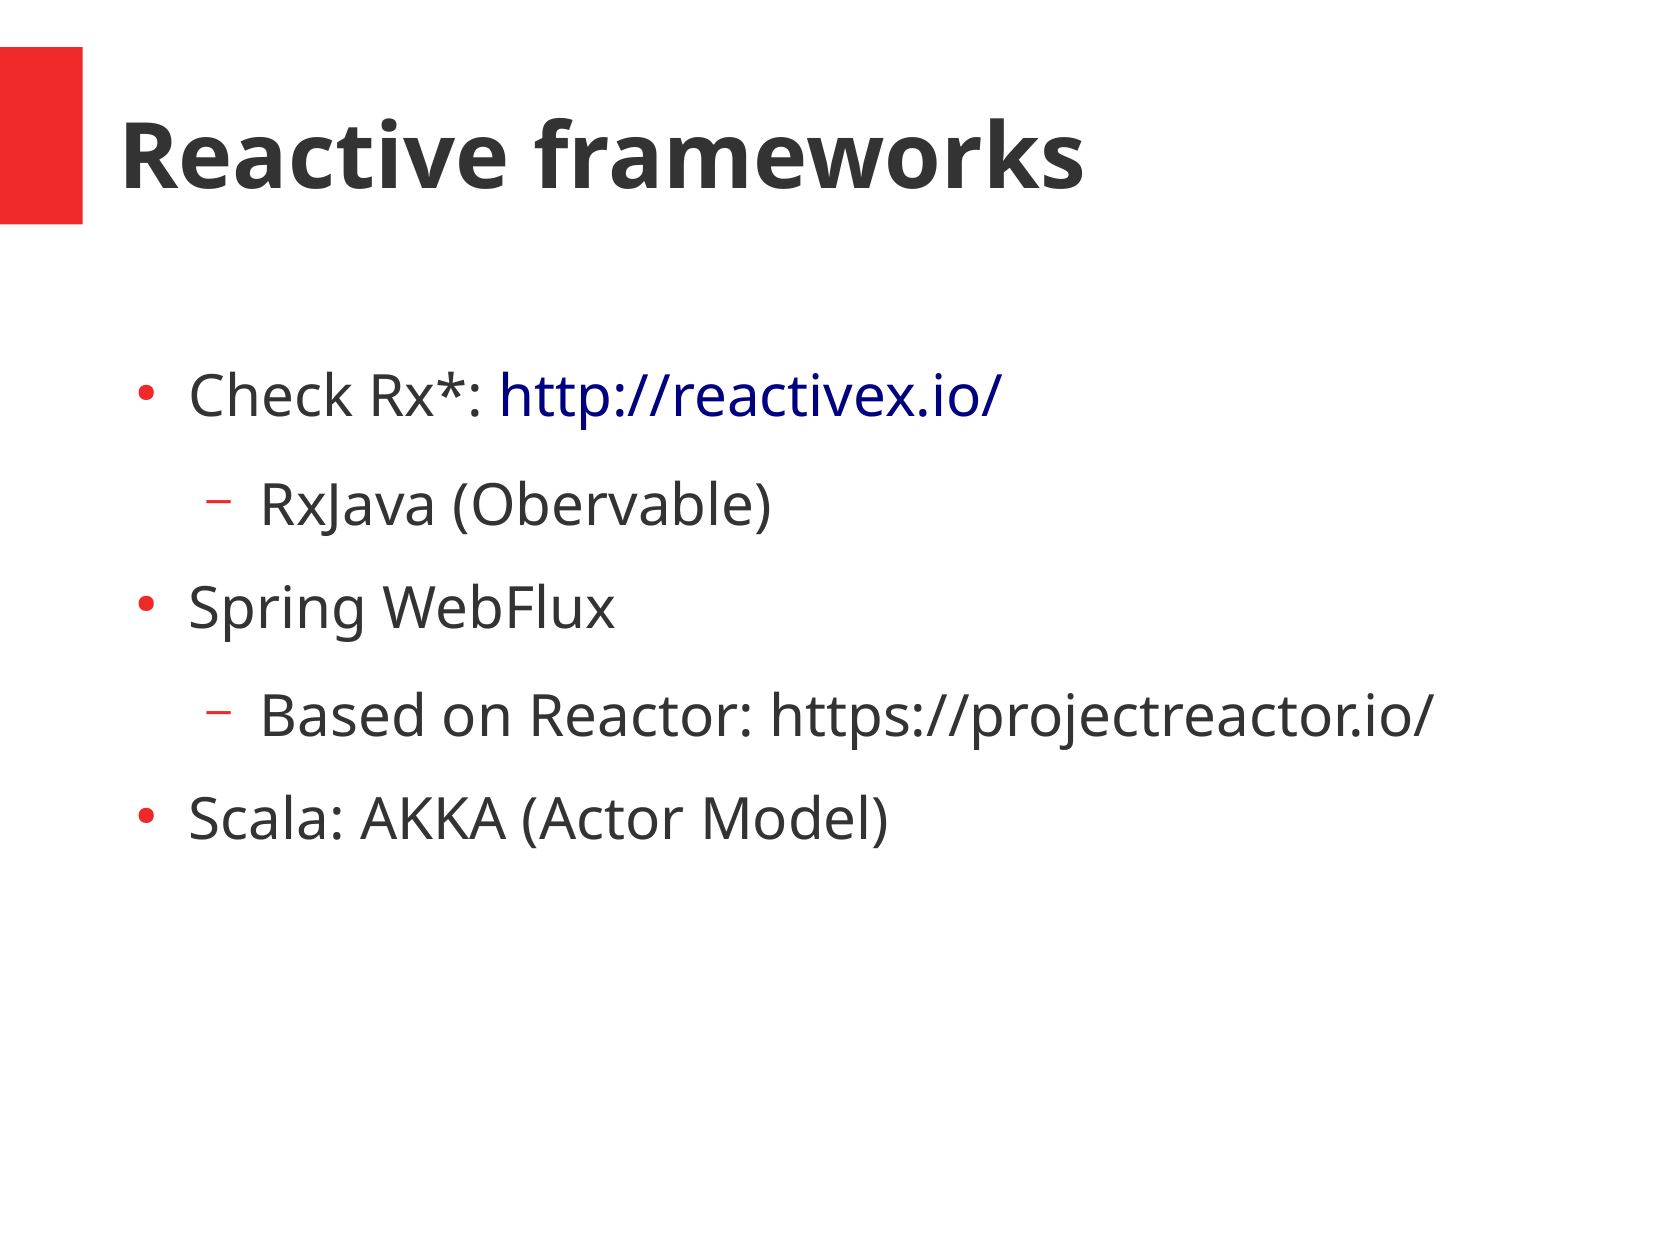

# Reactive frameworks
Check Rx*: http://reactivex.io/
RxJava (Obervable)
Spring WebFlux
Based on Reactor: https://projectreactor.io/
Scala: AKKA (Actor Model)